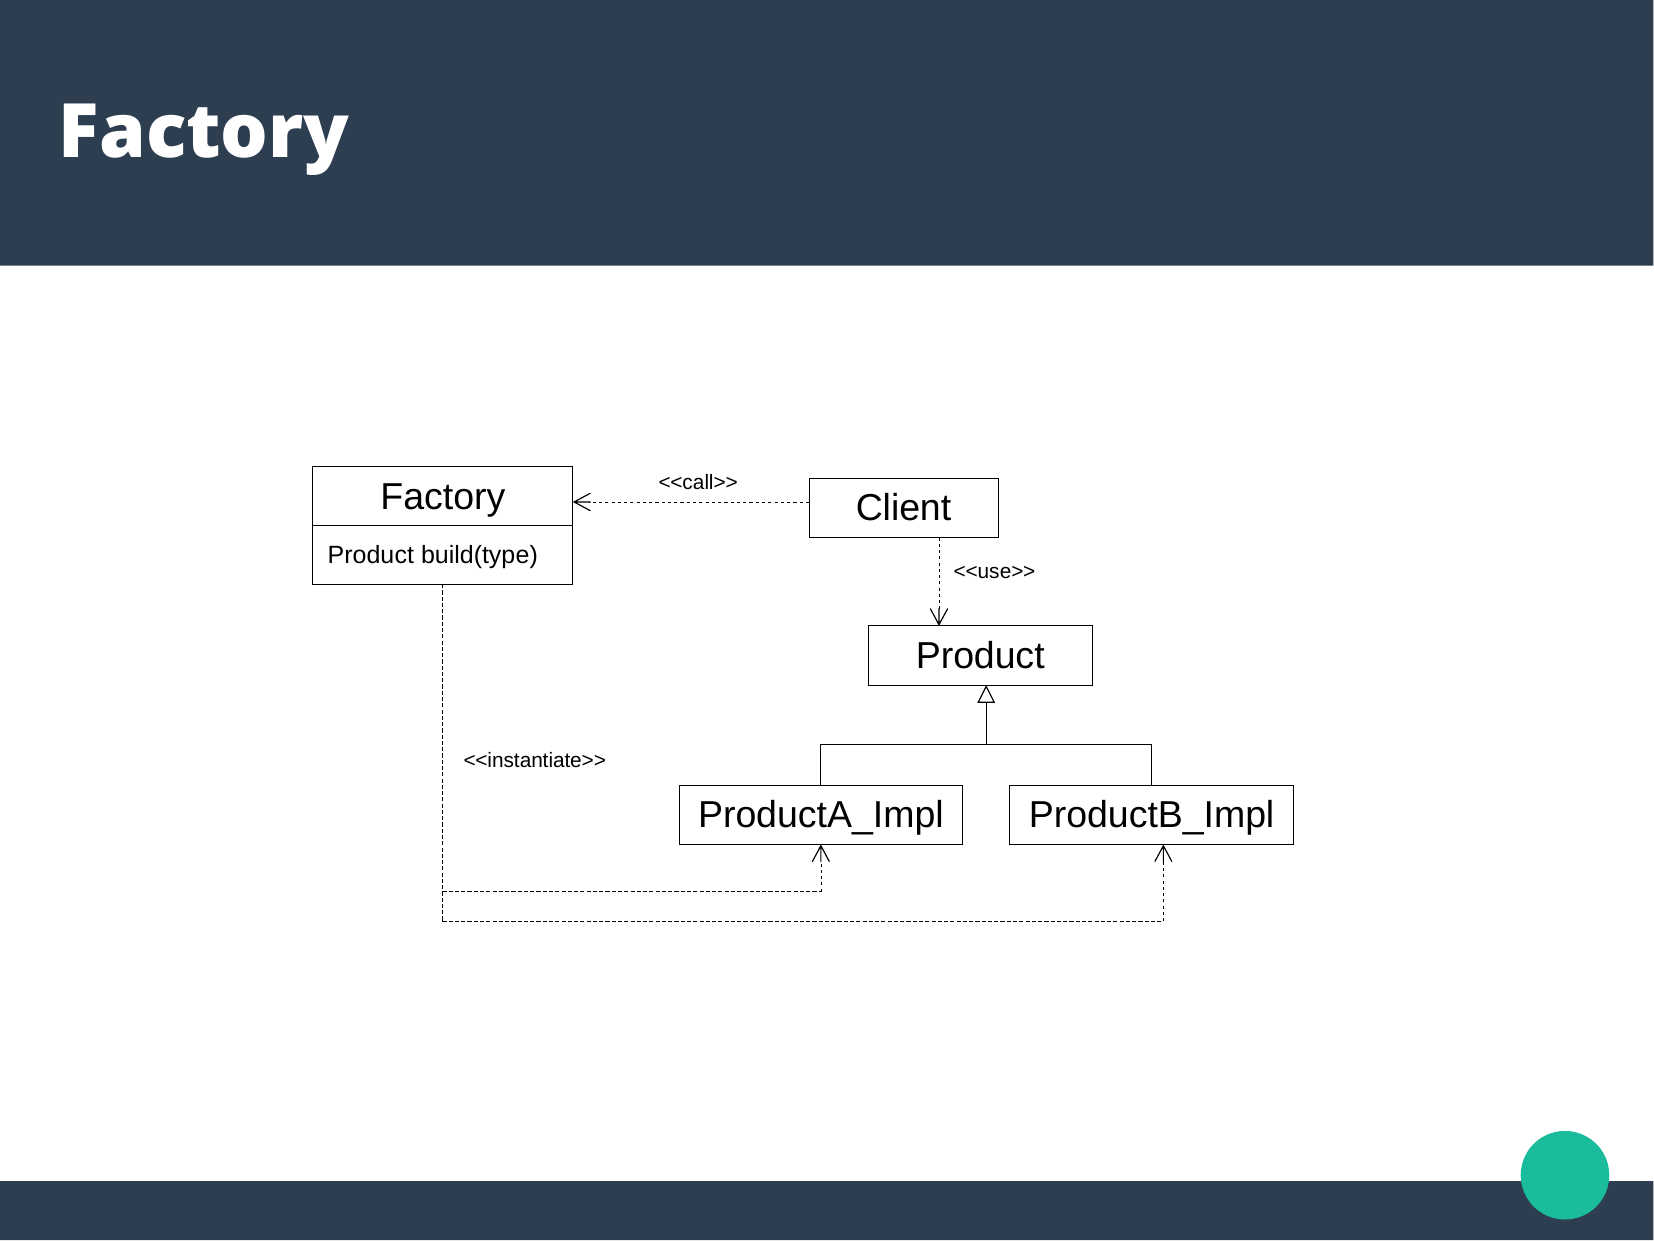

# Factory
<<call>>
Factory
Client
Product build(type)
<<use>>
Product
<<instantiate>>
ProductA_Impl
ProductB_Impl